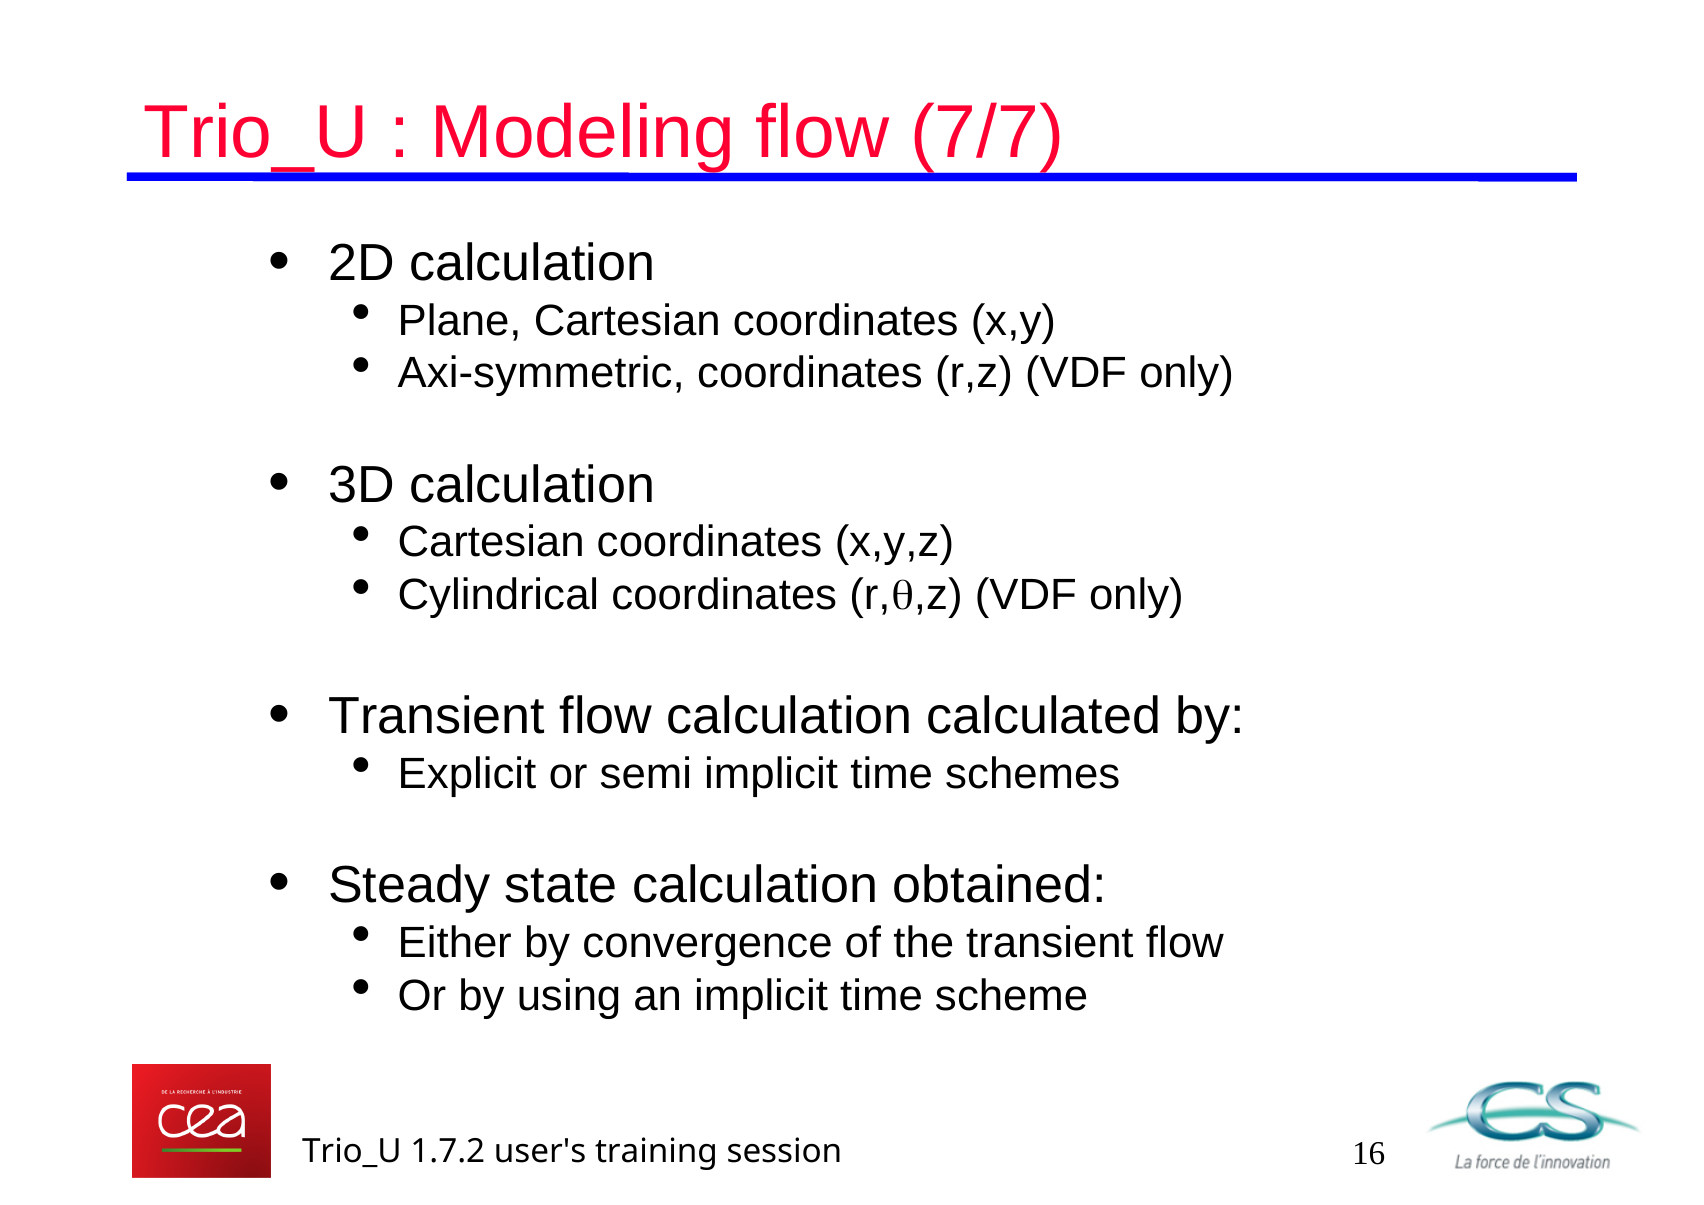

# Trio_U : Modeling flow (7/7)
2D calculation
Plane, Cartesian coordinates (x,y)
Axi-symmetric, coordinates (r,z) (VDF only)
3D calculation
Cartesian coordinates (x,y,z)
Cylindrical coordinates (r,,z) (VDF only)
Transient flow calculation calculated by:
Explicit or semi implicit time schemes
Steady state calculation obtained:
Either by convergence of the transient flow
Or by using an implicit time scheme
Trio_U 1.7.2 user's training session
16